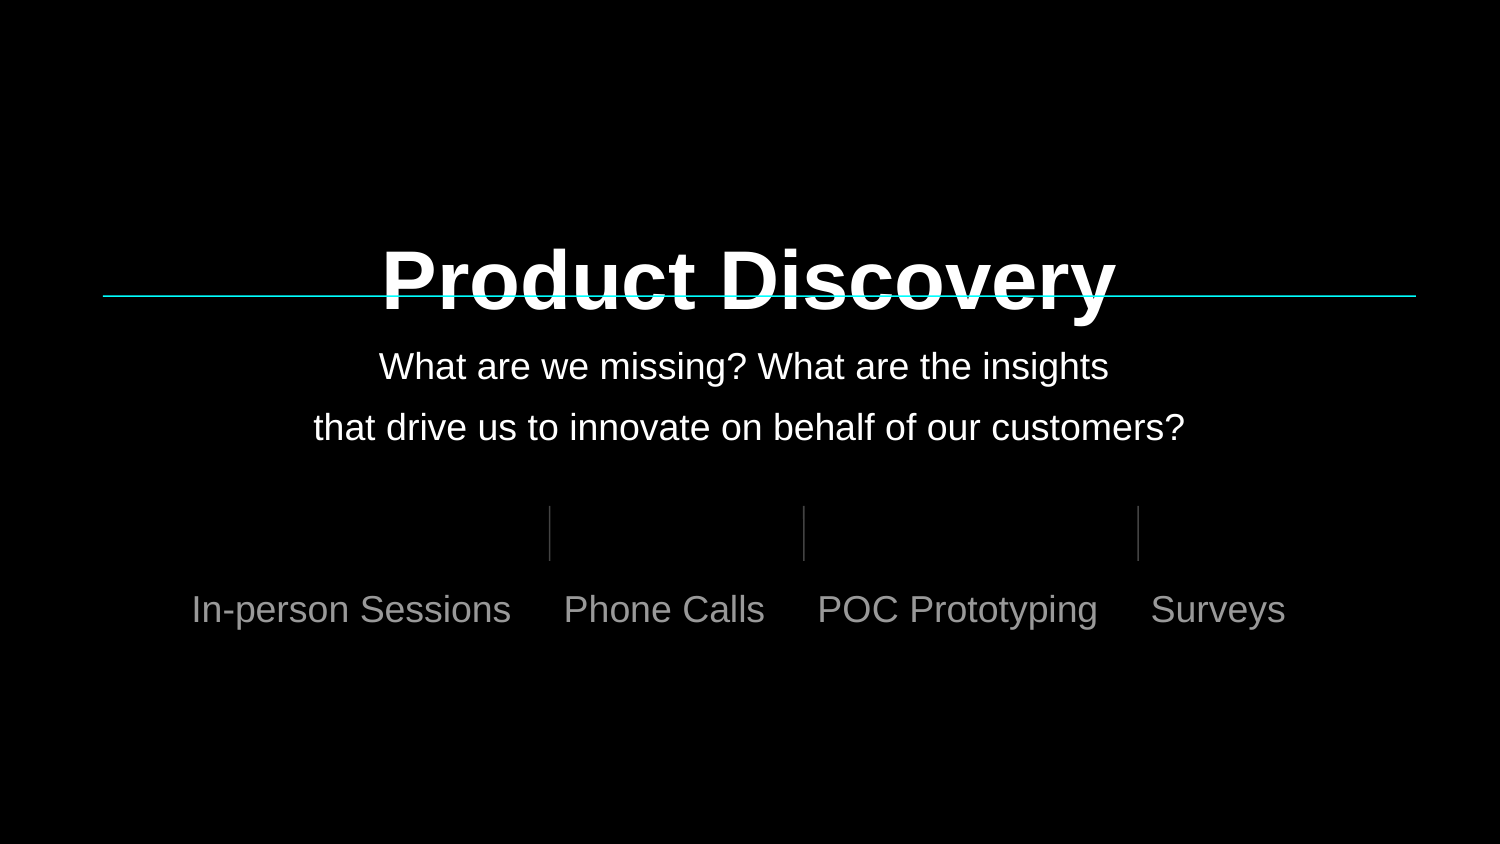

# Product Discovery What are we missing? What are the insights that drive us to innovate on behalf of our customers? In-person Sessions Phone Calls POC Prototyping Surveys